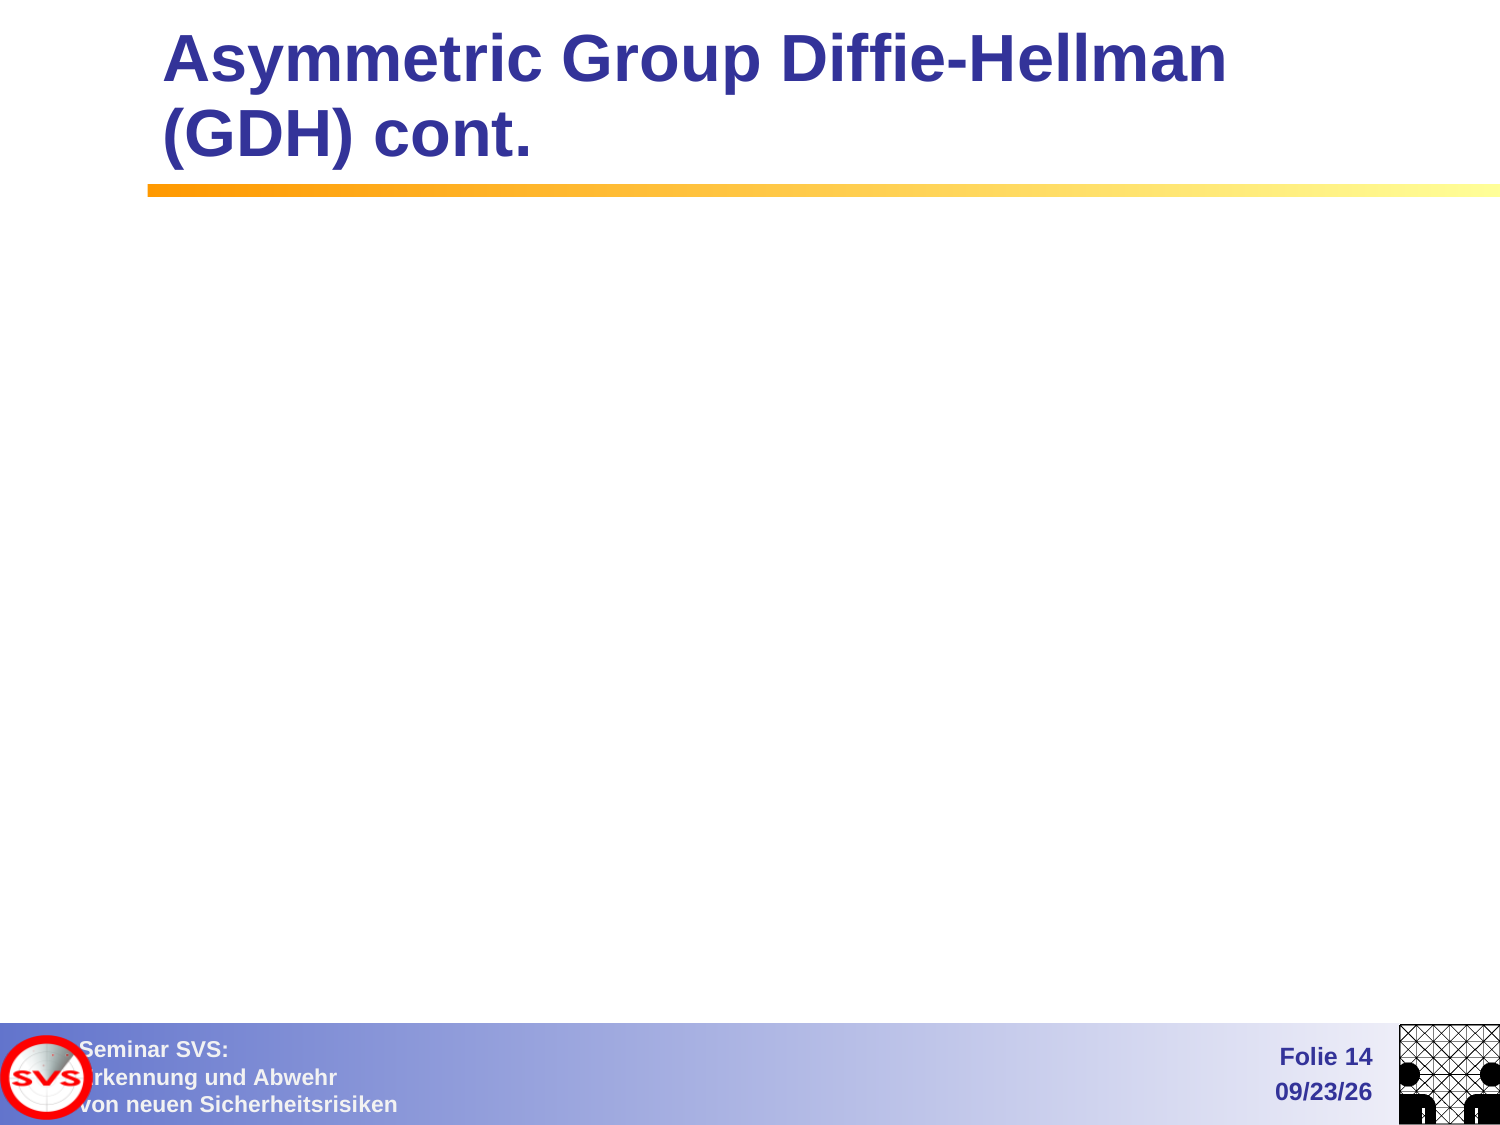

# Asymmetric Group Diffie-Hellman (GDH) cont.
14